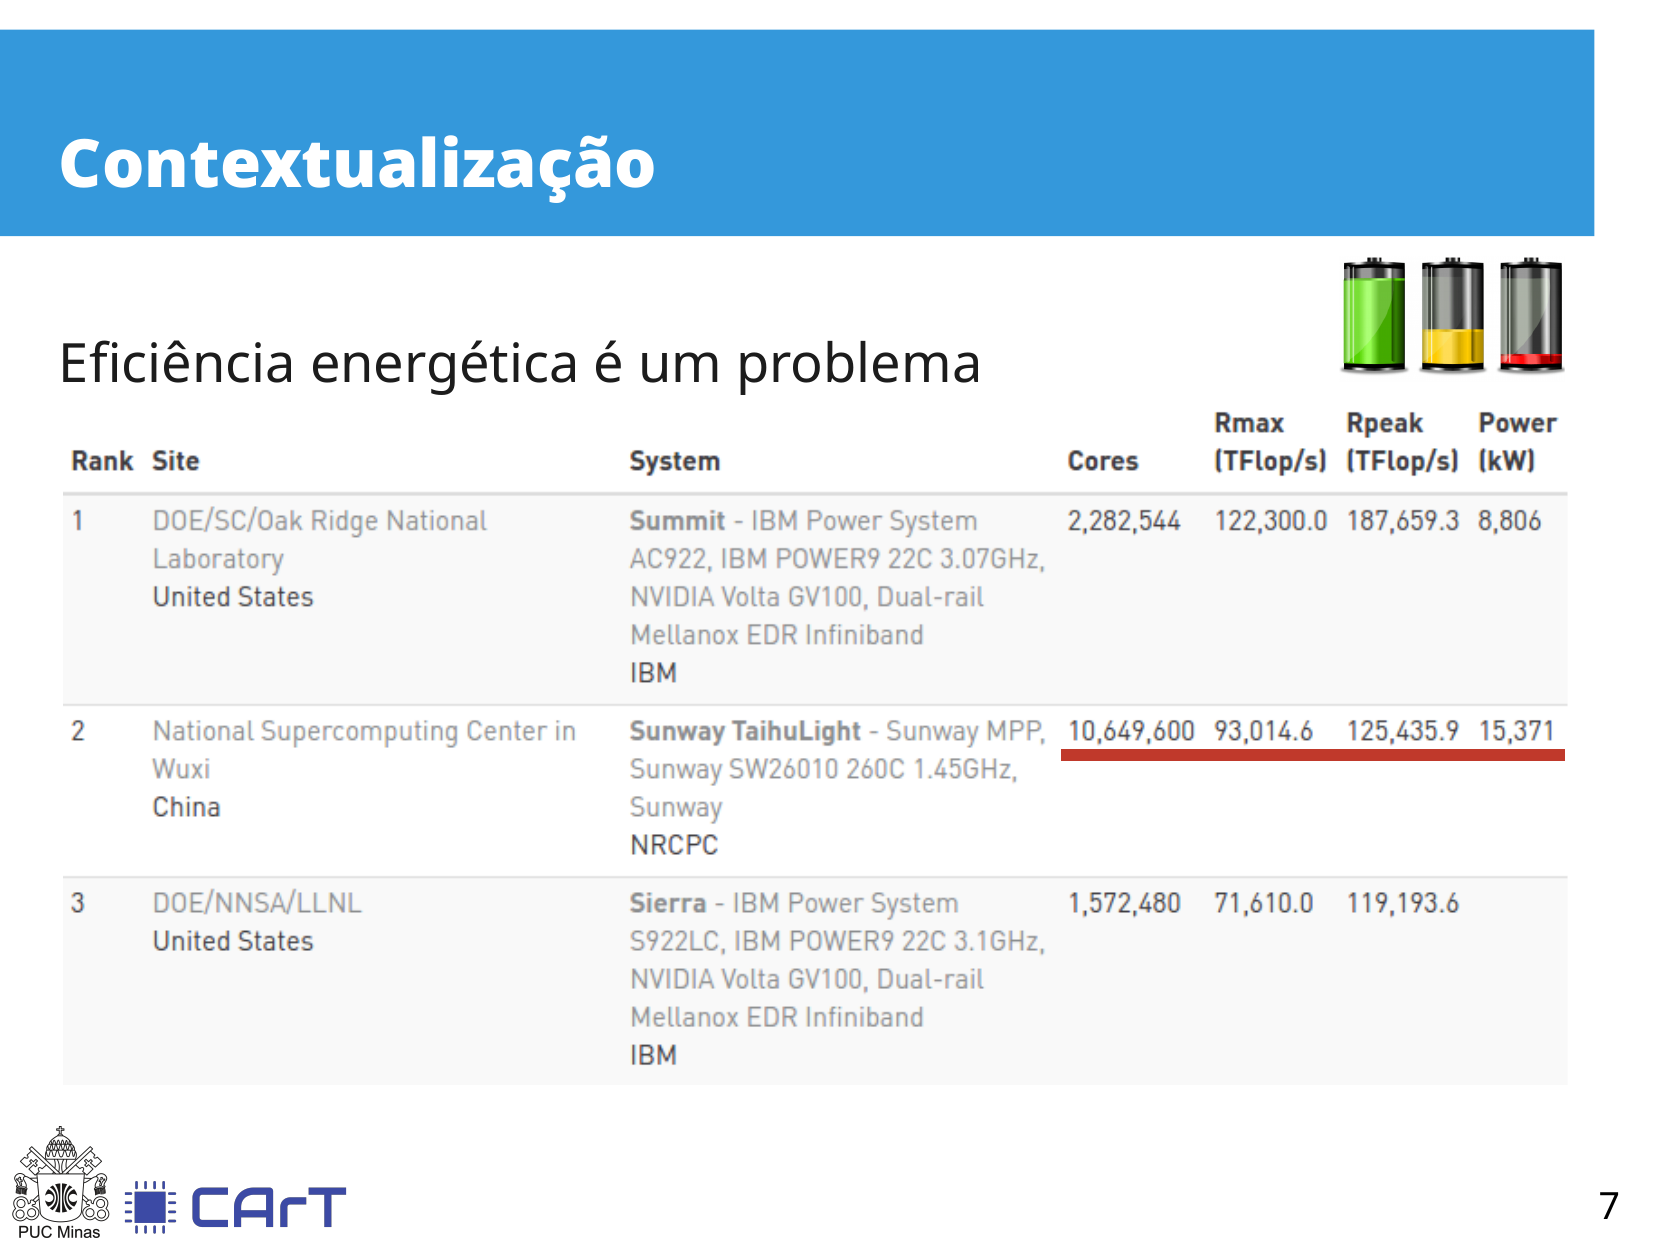

# Contextualização
Eficiência energética é um problema
7